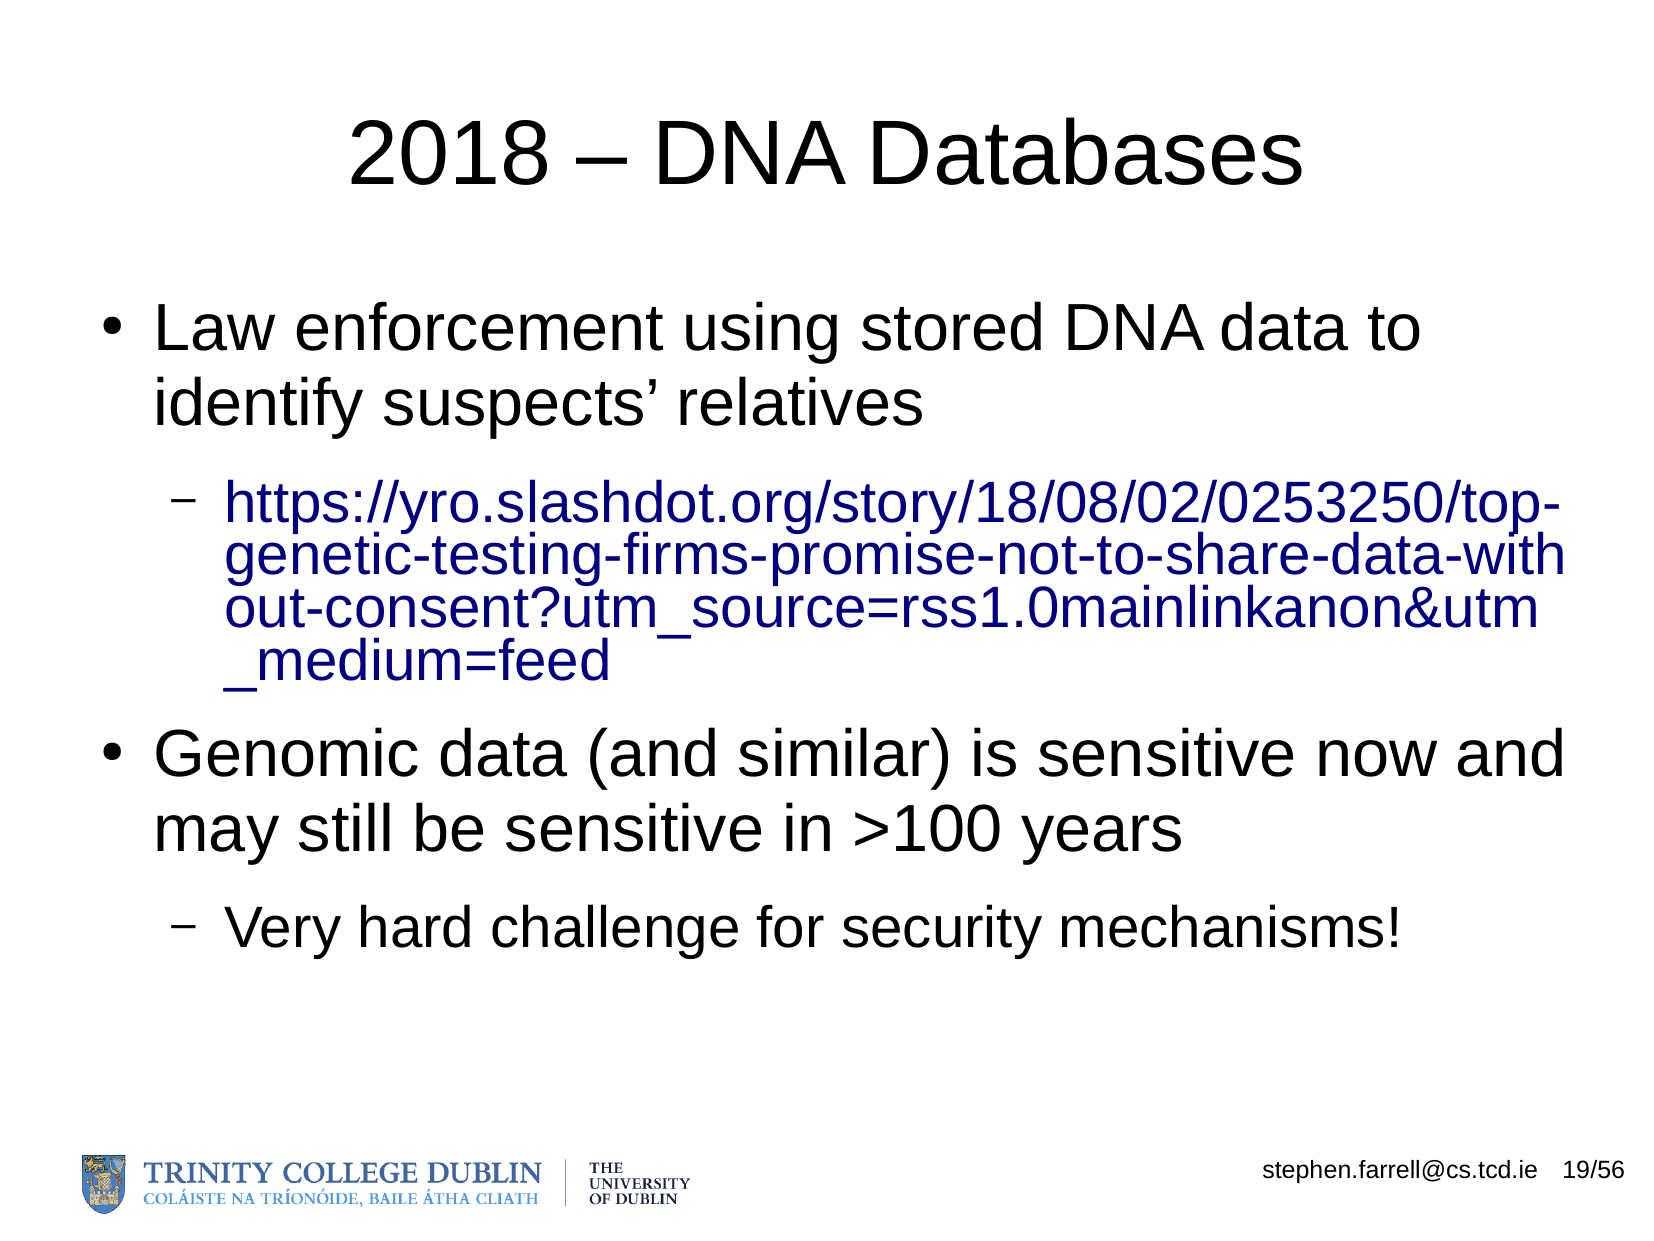

# 2018 – DNA Databases
Law enforcement using stored DNA data to identify suspects’ relatives
https://yro.slashdot.org/story/18/08/02/0253250/top-genetic-testing-firms-promise-not-to-share-data-without-consent?utm_source=rss1.0mainlinkanon&utm_medium=feed
Genomic data (and similar) is sensitive now and may still be sensitive in >100 years
Very hard challenge for security mechanisms!